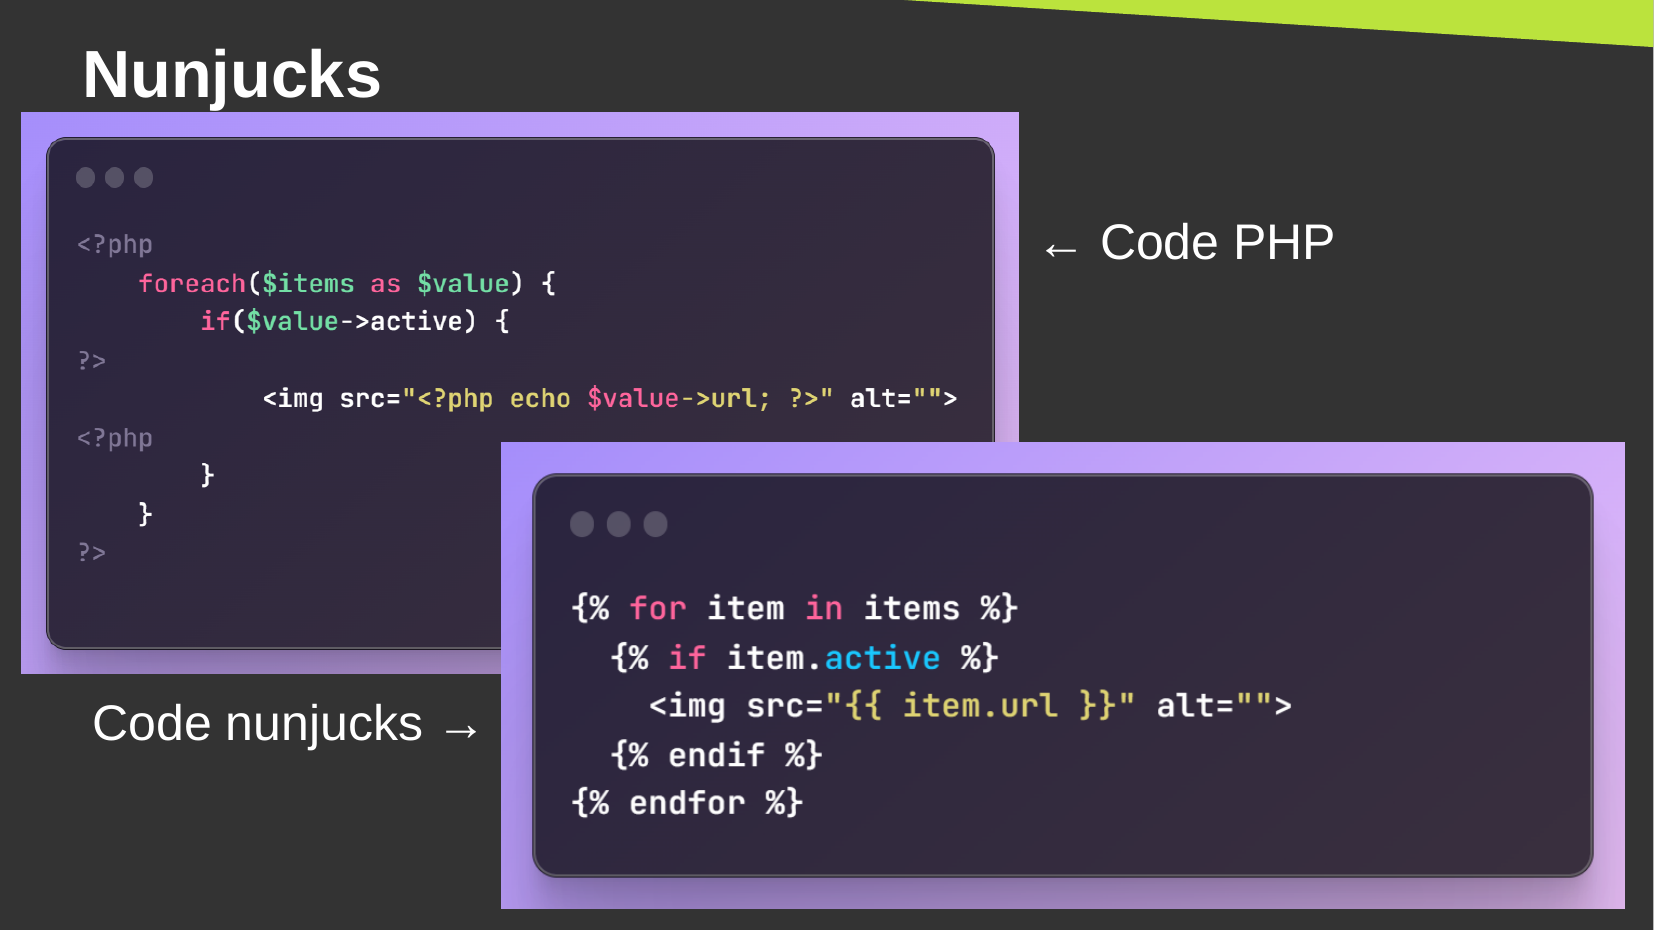

# Nunjucks
← Code PHP
Code nunjucks →